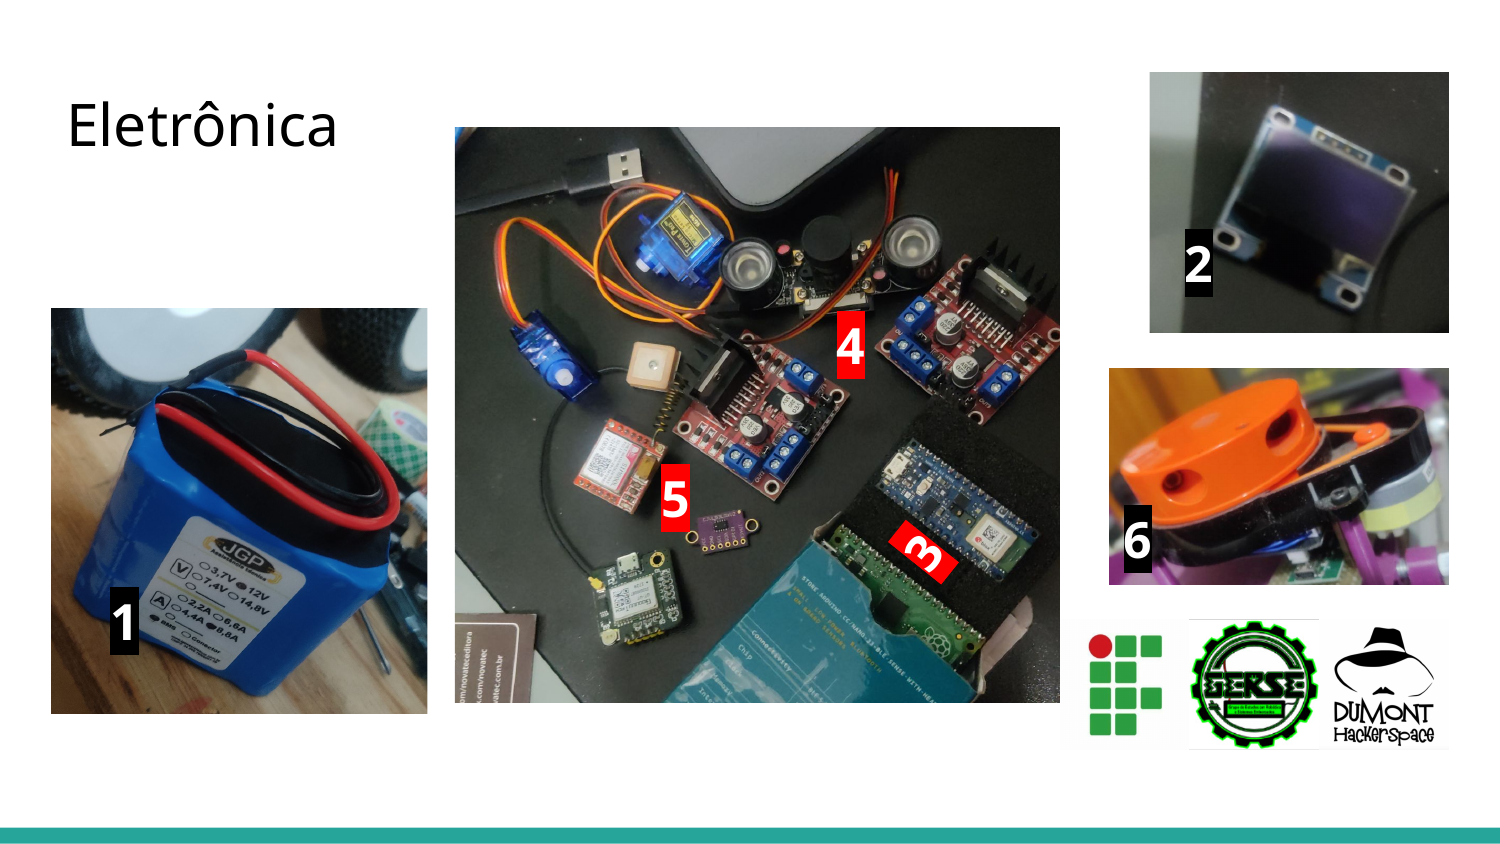

# Eletrônica
2
4
5
6
3
1